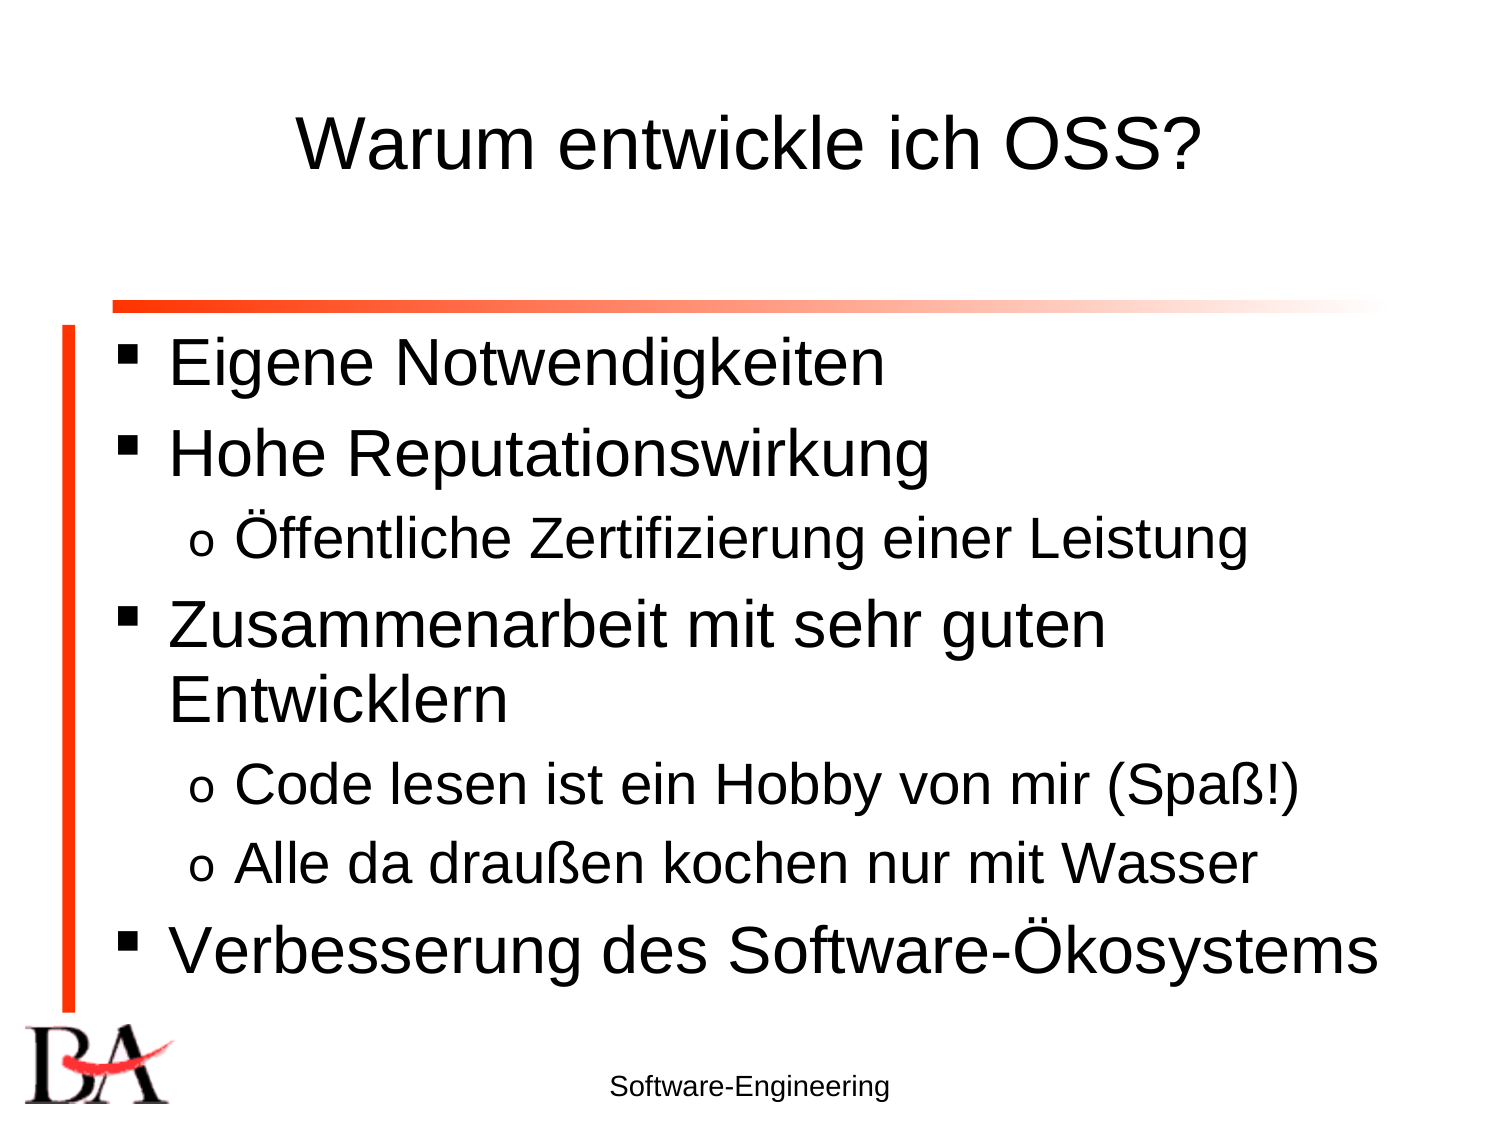

# Warum entwickle ich OSS?
Eigene Notwendigkeiten
Hohe Reputationswirkung
Öffentliche Zertifizierung einer Leistung
Zusammenarbeit mit sehr guten Entwicklern
Code lesen ist ein Hobby von mir (Spaß!)
Alle da draußen kochen nur mit Wasser
Verbesserung des Software-Ökosystems